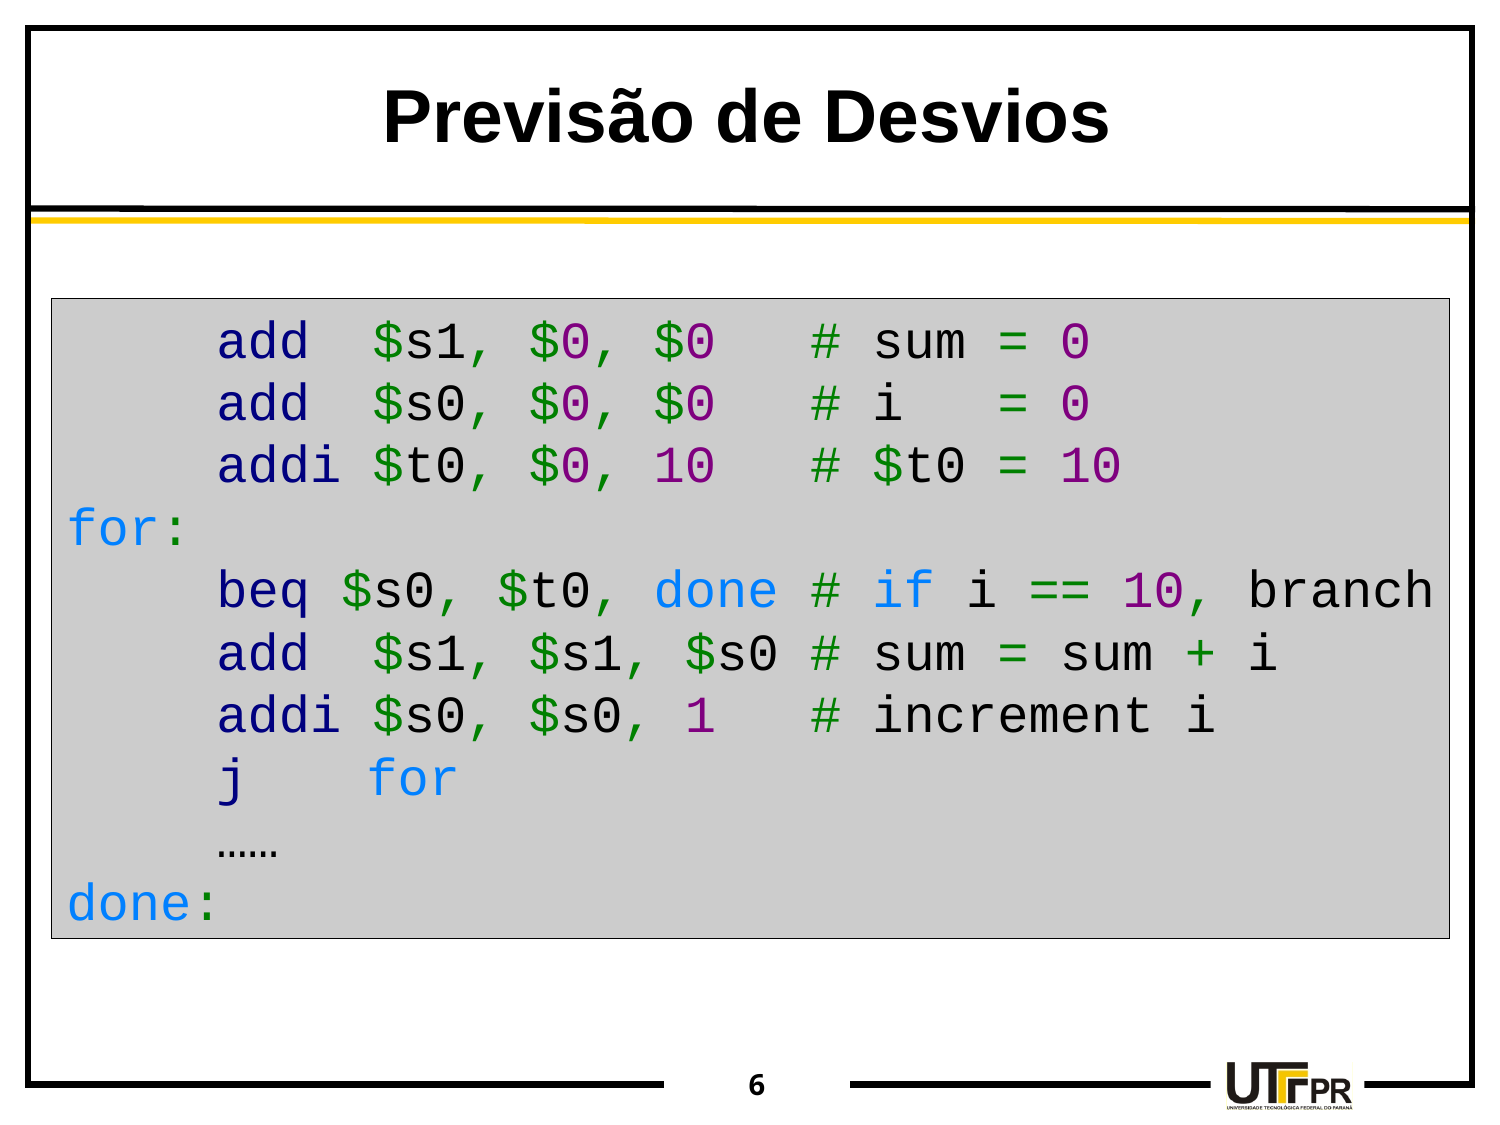

# Previsão de Desvios
	add $s1, $0, $0 # sum = 0
	add $s0, $0, $0 # i = 0
	addi $t0, $0, 10 # $t0 = 10
for:
	beq $s0, $t0, done # if i == 10, branch
	add $s1, $s1, $s0 # sum = sum + i
	addi $s0, $s0, 1 # increment i
 	j	for
 	……
done: